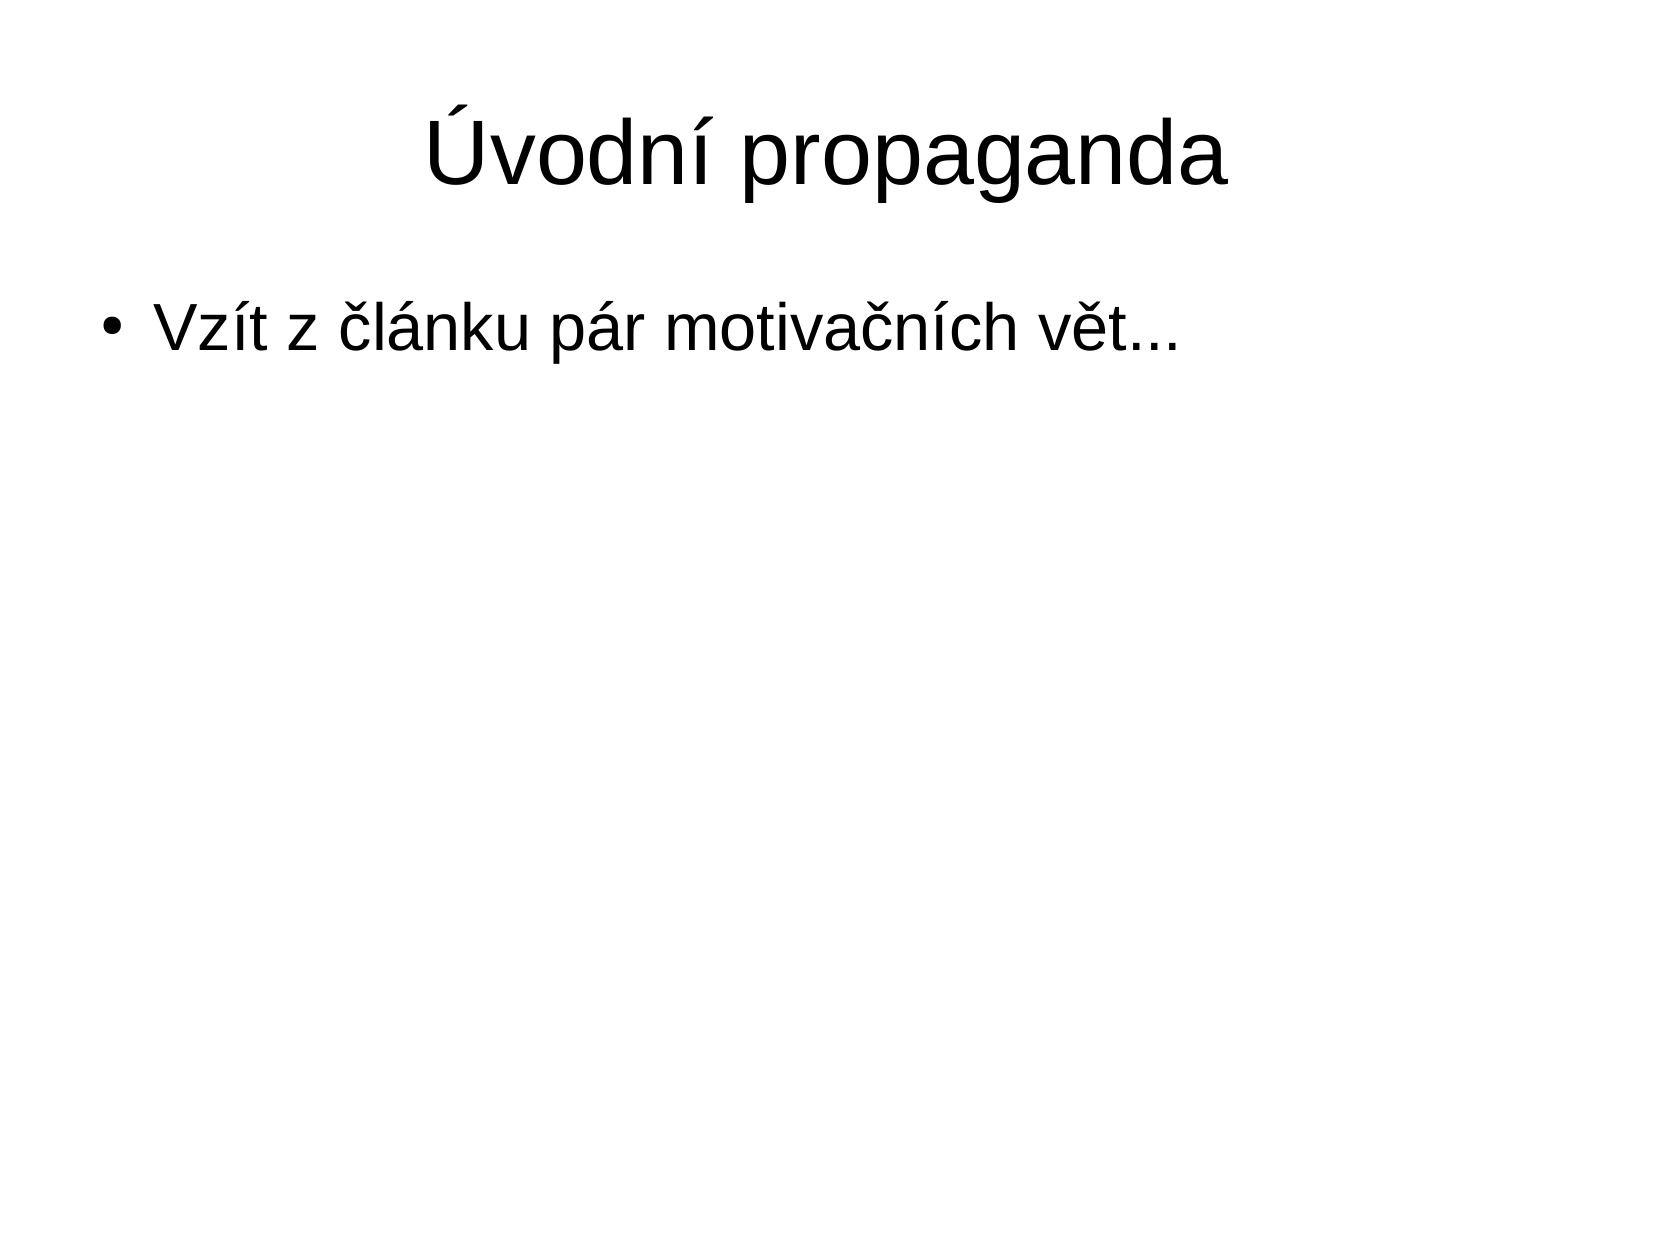

# Úvodní propaganda
Vzít z článku pár motivačních vět...